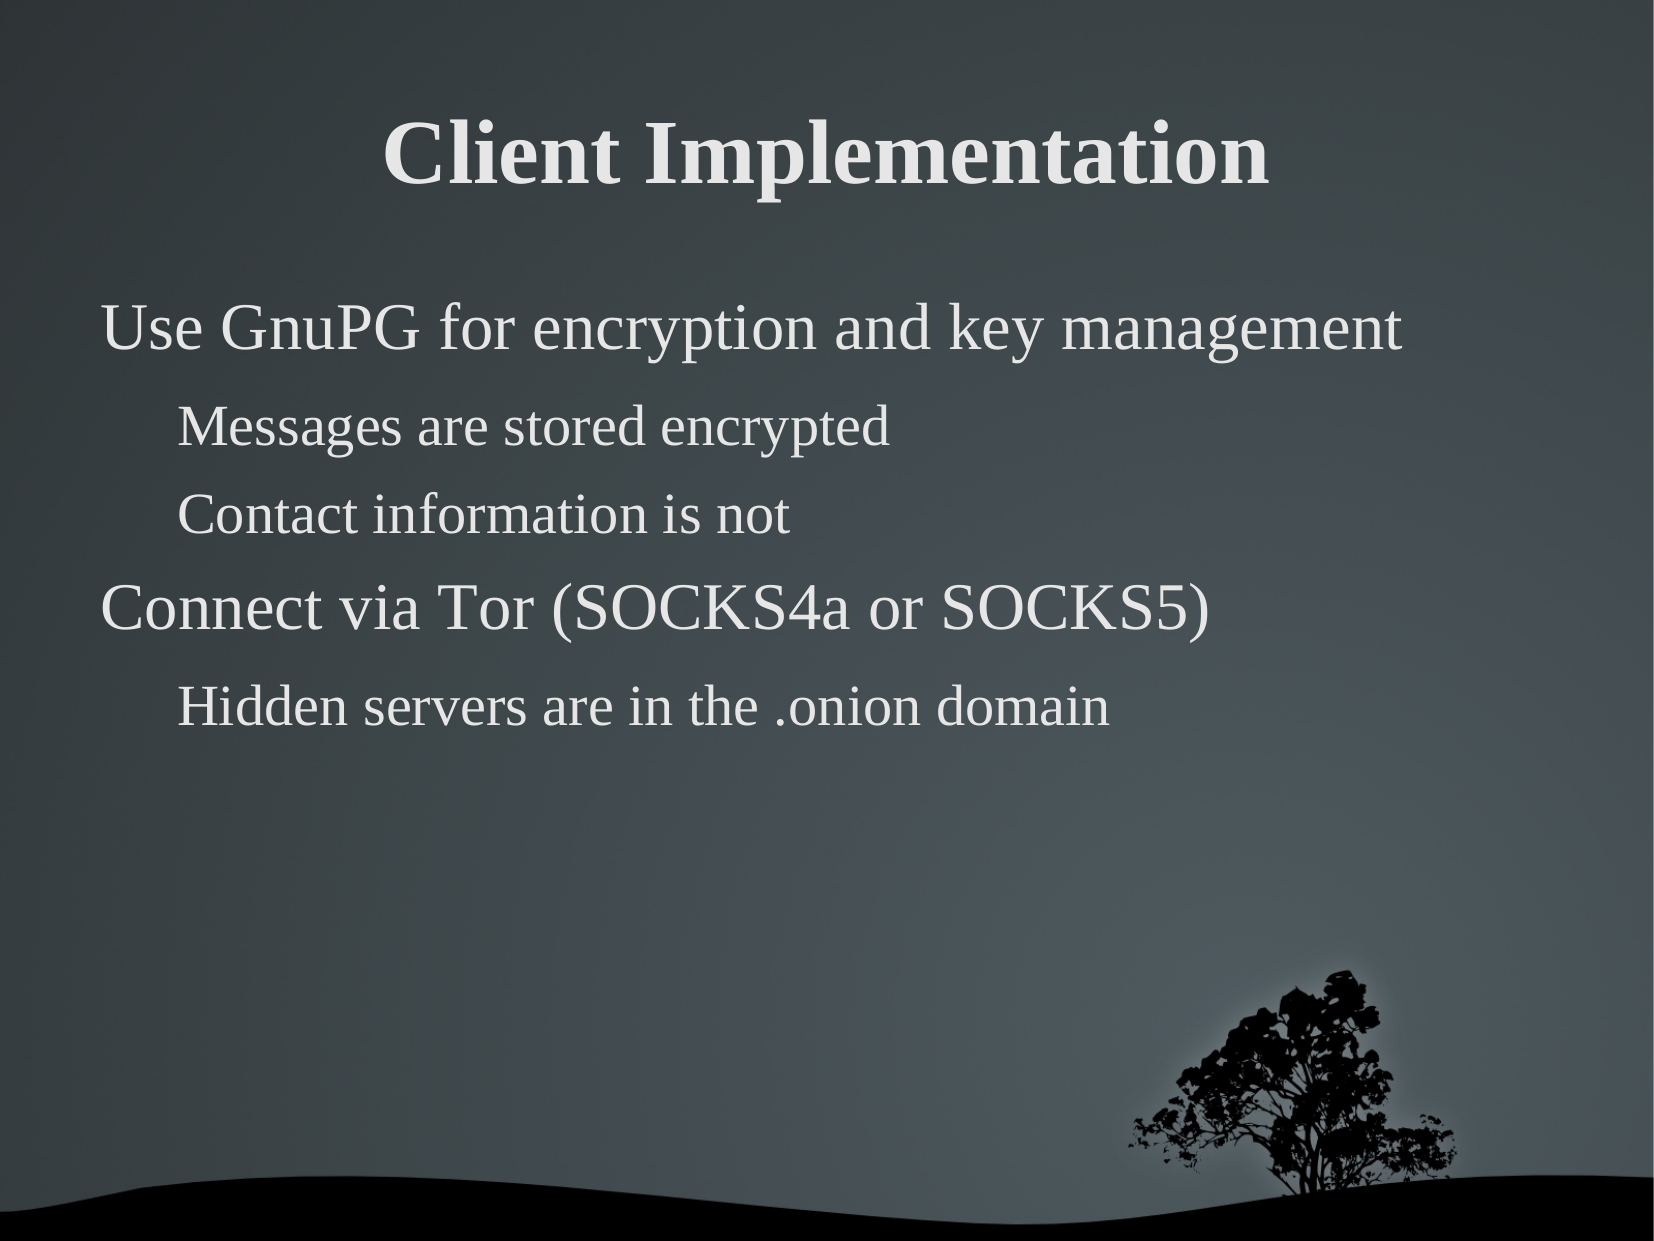

# Client Implementation
Use GnuPG for encryption and key management
Messages are stored encrypted
Contact information is not
Connect via Tor (SOCKS4a or SOCKS5)
Hidden servers are in the .onion domain